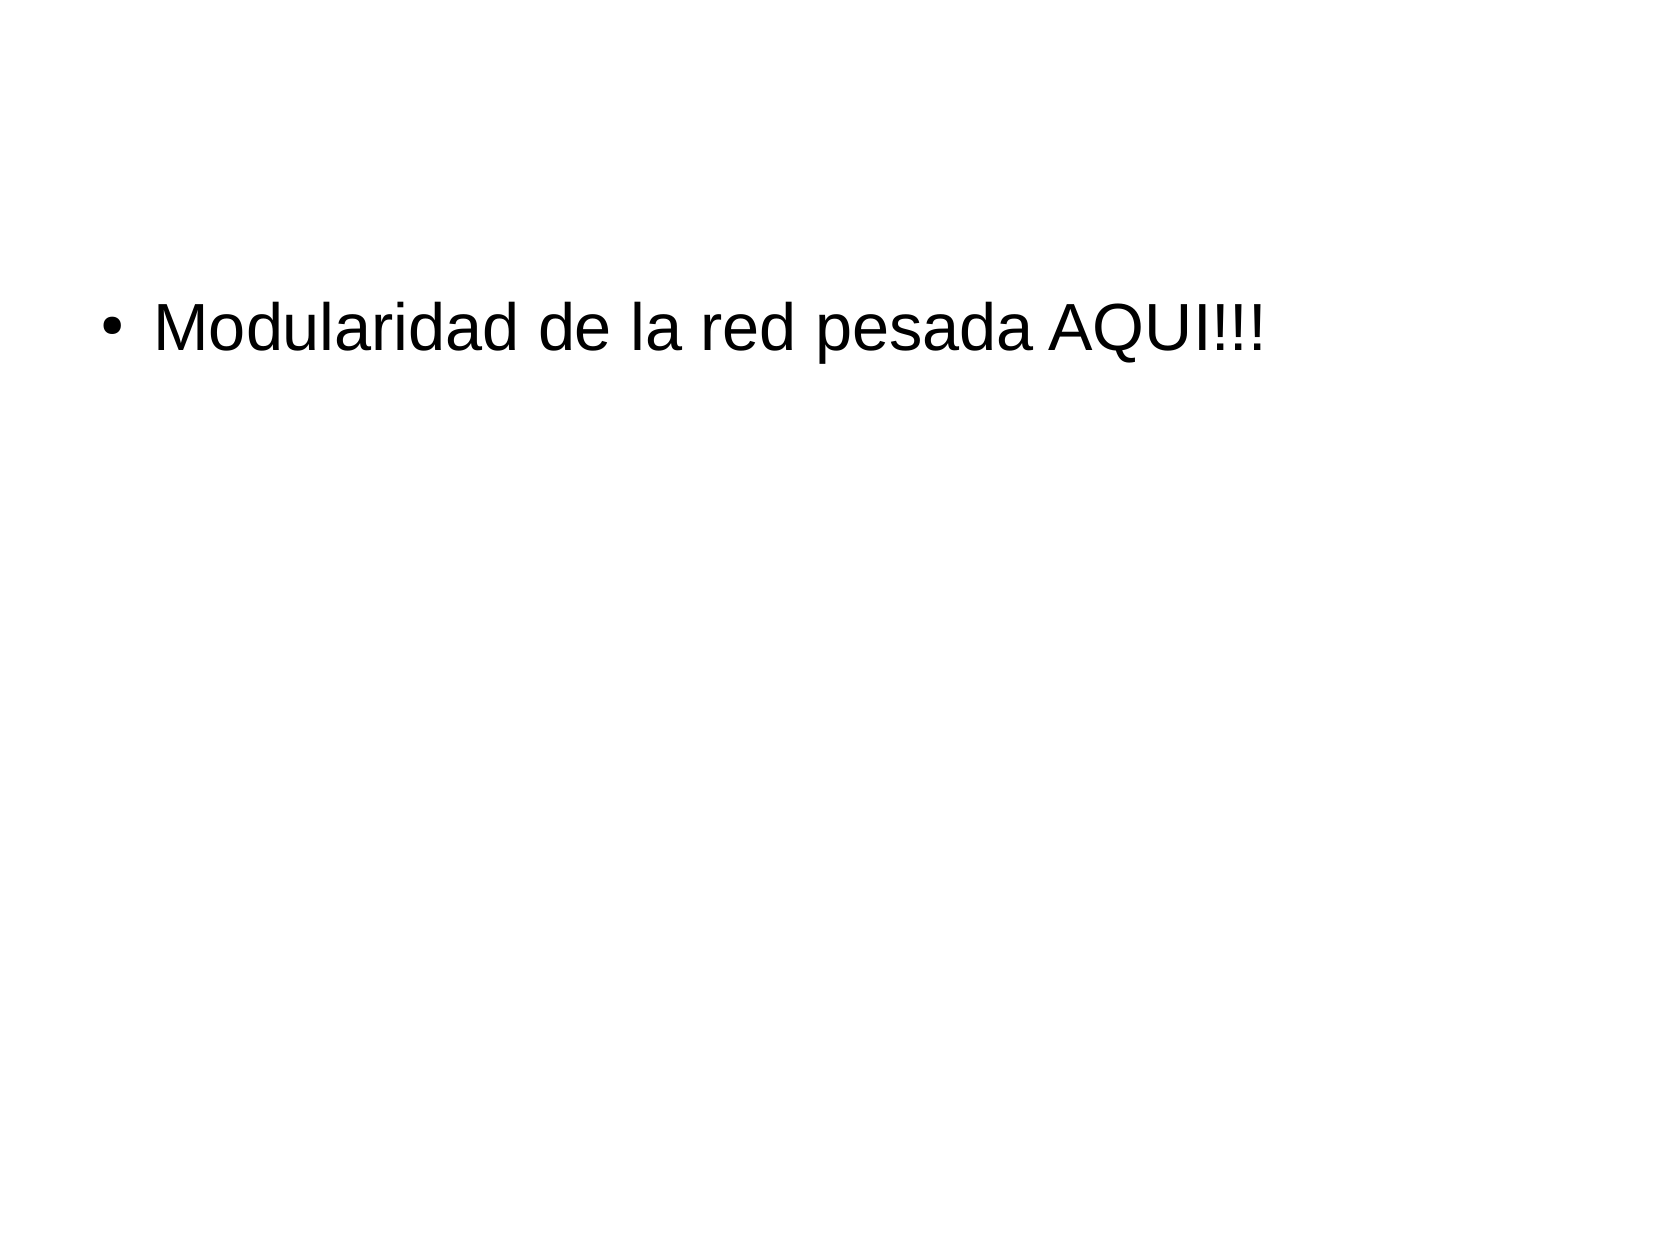

#
Modularidad de la red pesada AQUI!!!